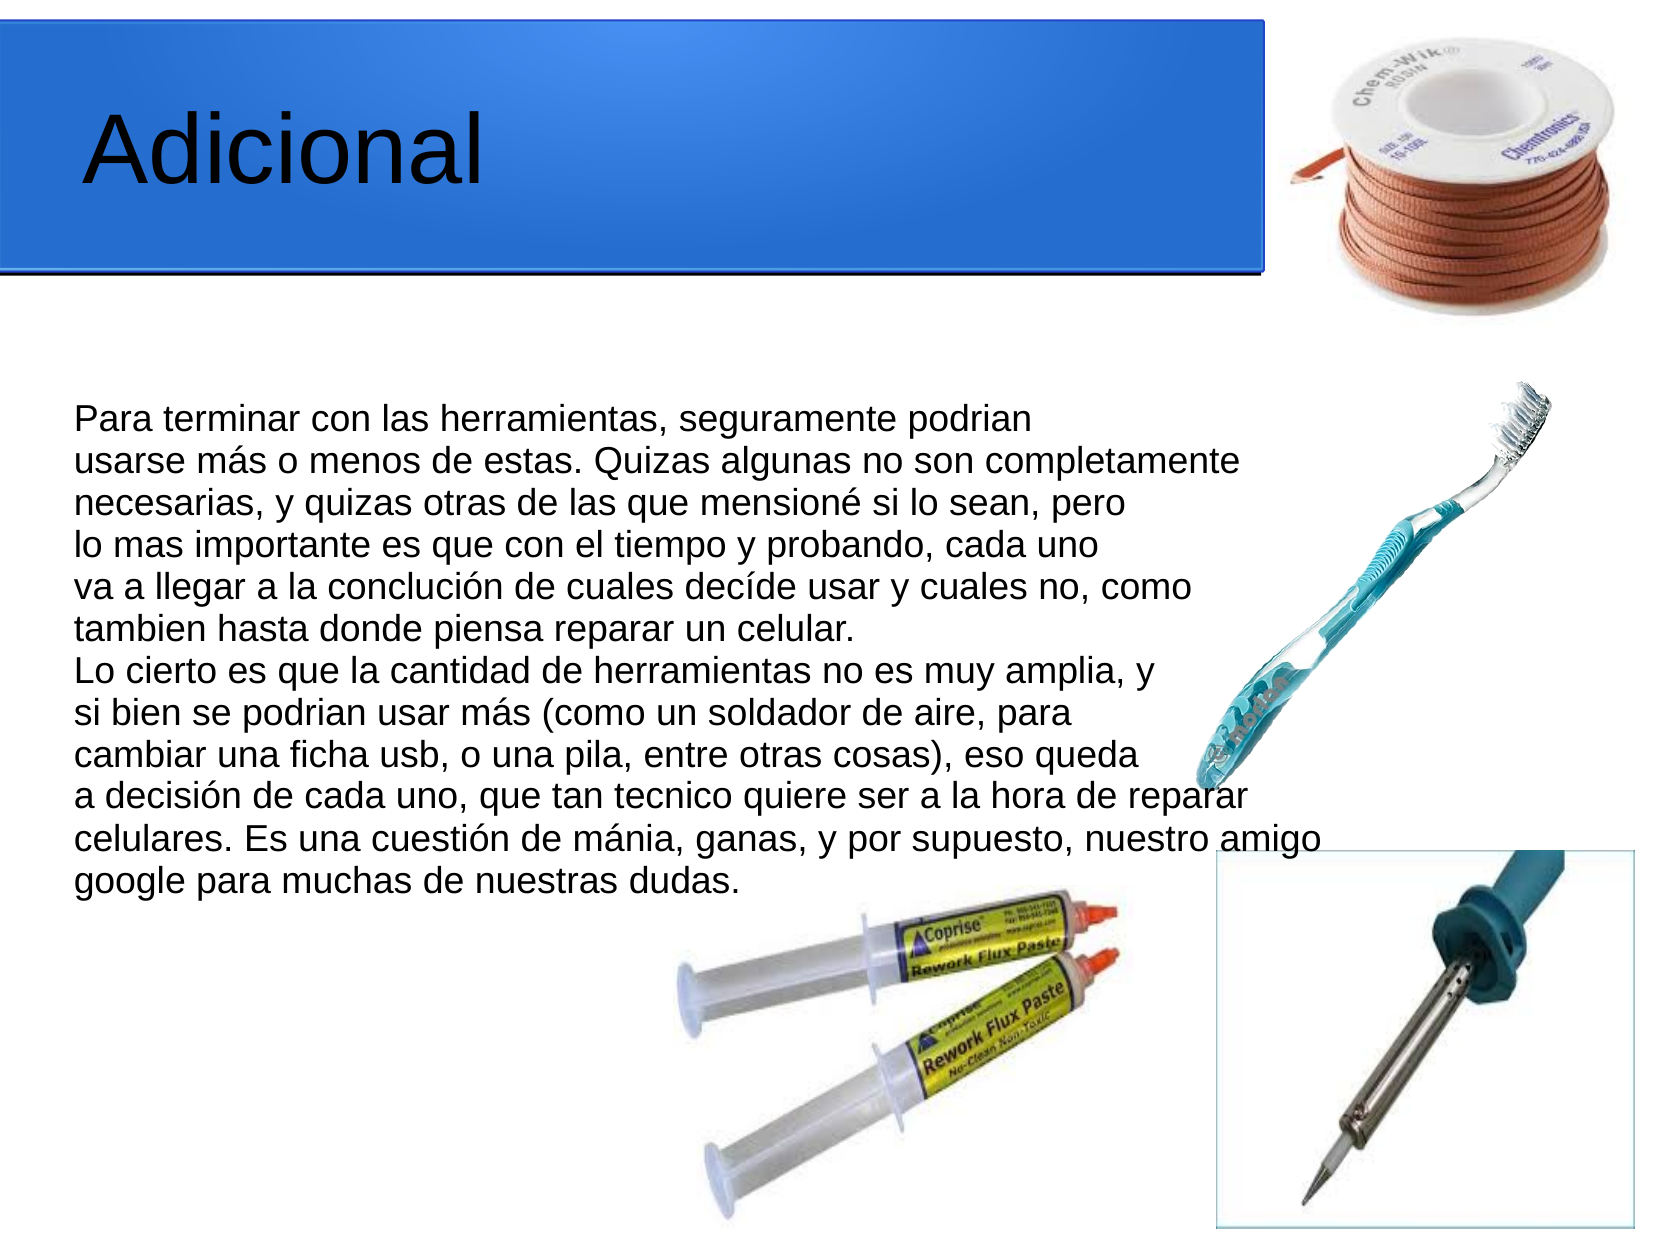

# Adicional
Para terminar con las herramientas, seguramente podrian
usarse más o menos de estas. Quizas algunas no son completamente
necesarias, y quizas otras de las que mensioné si lo sean, pero
lo mas importante es que con el tiempo y probando, cada uno
va a llegar a la conclución de cuales decíde usar y cuales no, como
tambien hasta donde piensa reparar un celular.
Lo cierto es que la cantidad de herramientas no es muy amplia, y
si bien se podrian usar más (como un soldador de aire, para
cambiar una ficha usb, o una pila, entre otras cosas), eso queda
a decisión de cada uno, que tan tecnico quiere ser a la hora de reparar
celulares. Es una cuestión de mánia, ganas, y por supuesto, nuestro amigo
google para muchas de nuestras dudas.